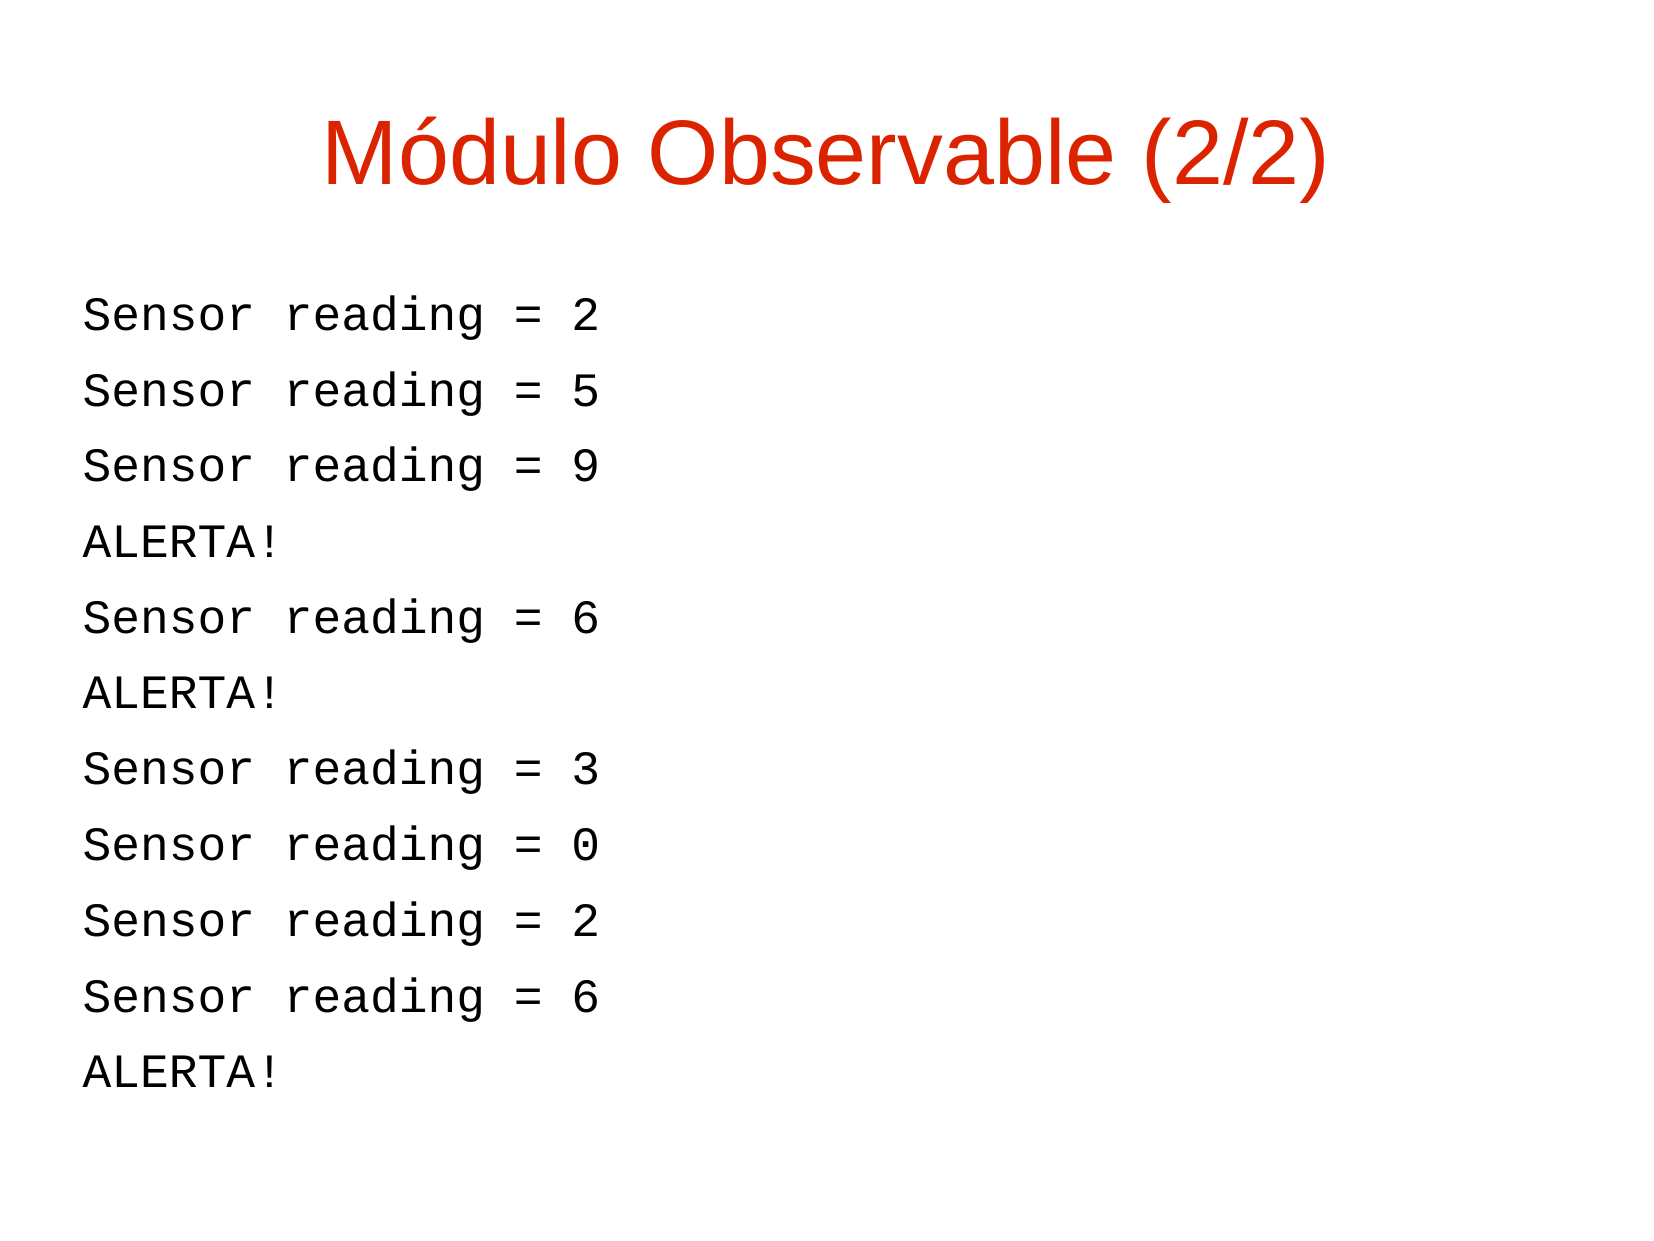

# Módulo Observable (2/2)
Sensor reading = 2
Sensor reading = 5
Sensor reading = 9
ALERTA!
Sensor reading = 6
ALERTA!
Sensor reading = 3
Sensor reading = 0
Sensor reading = 2
Sensor reading = 6
ALERTA!